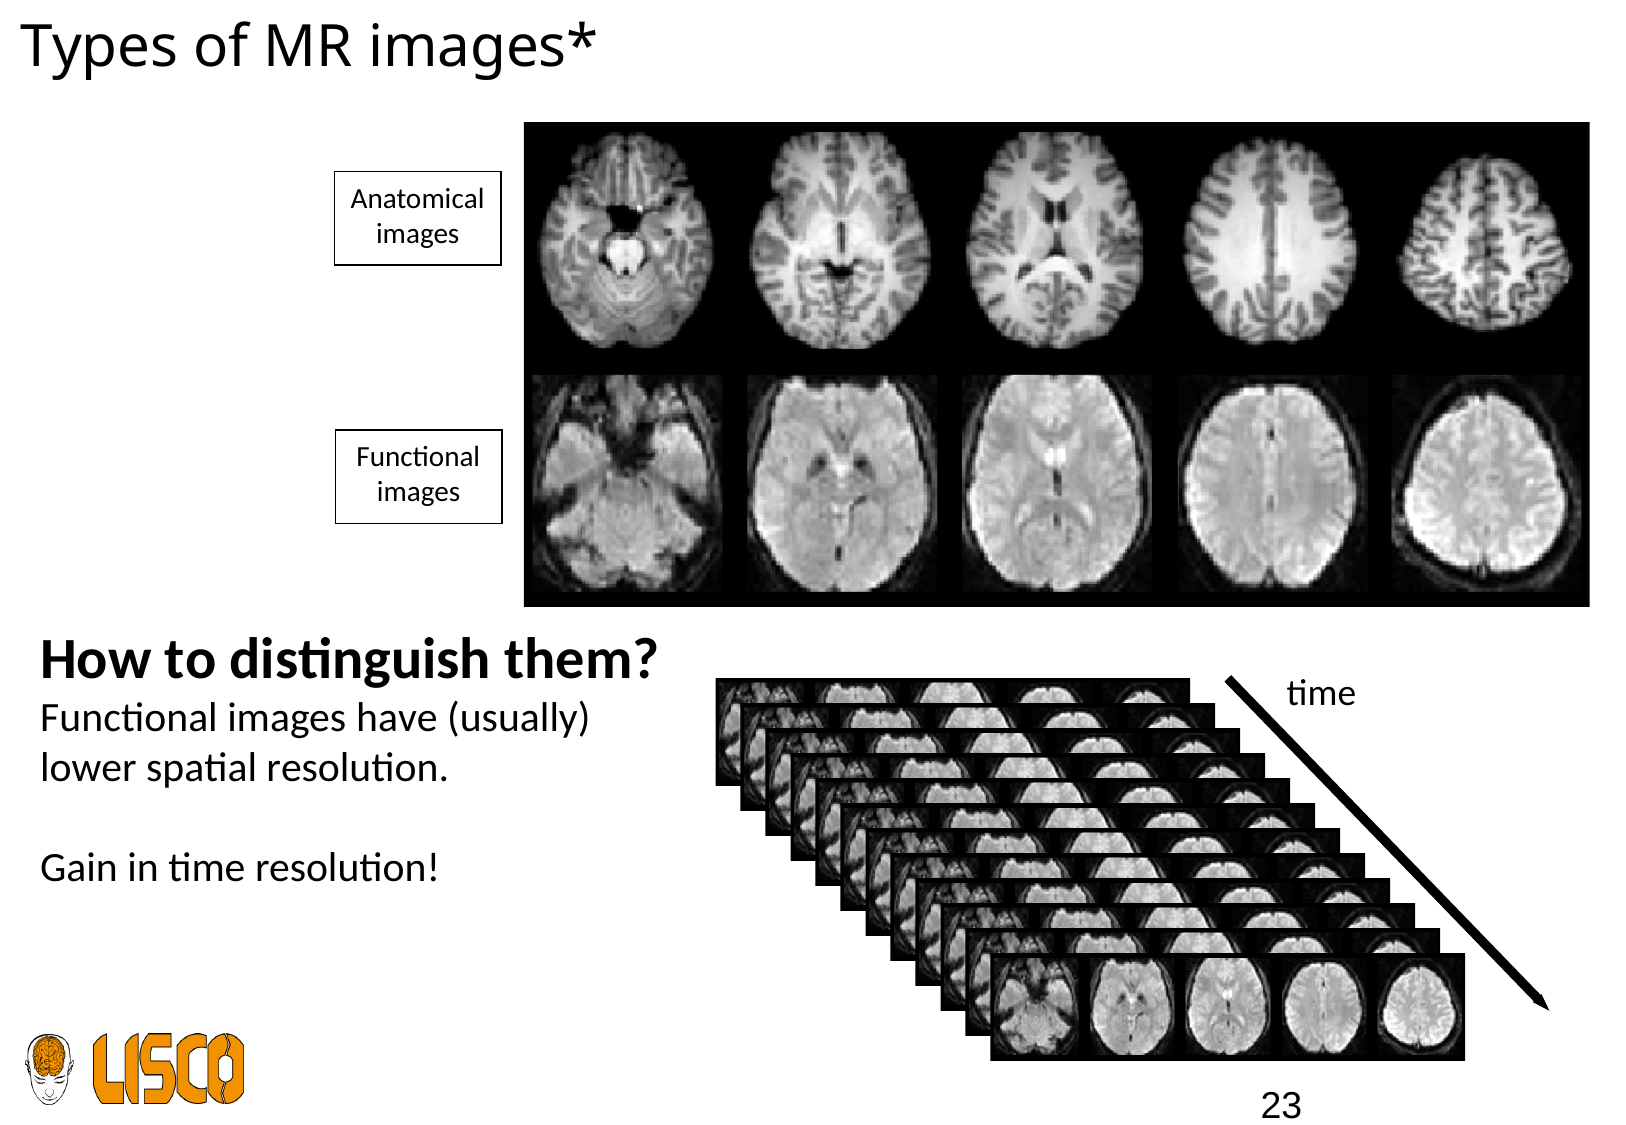

Types of MR images*
Anatomical images
Functional images
How to distinguish them?
Functional images have (usually) lower spatial resolution.
Gain in time resolution!
time